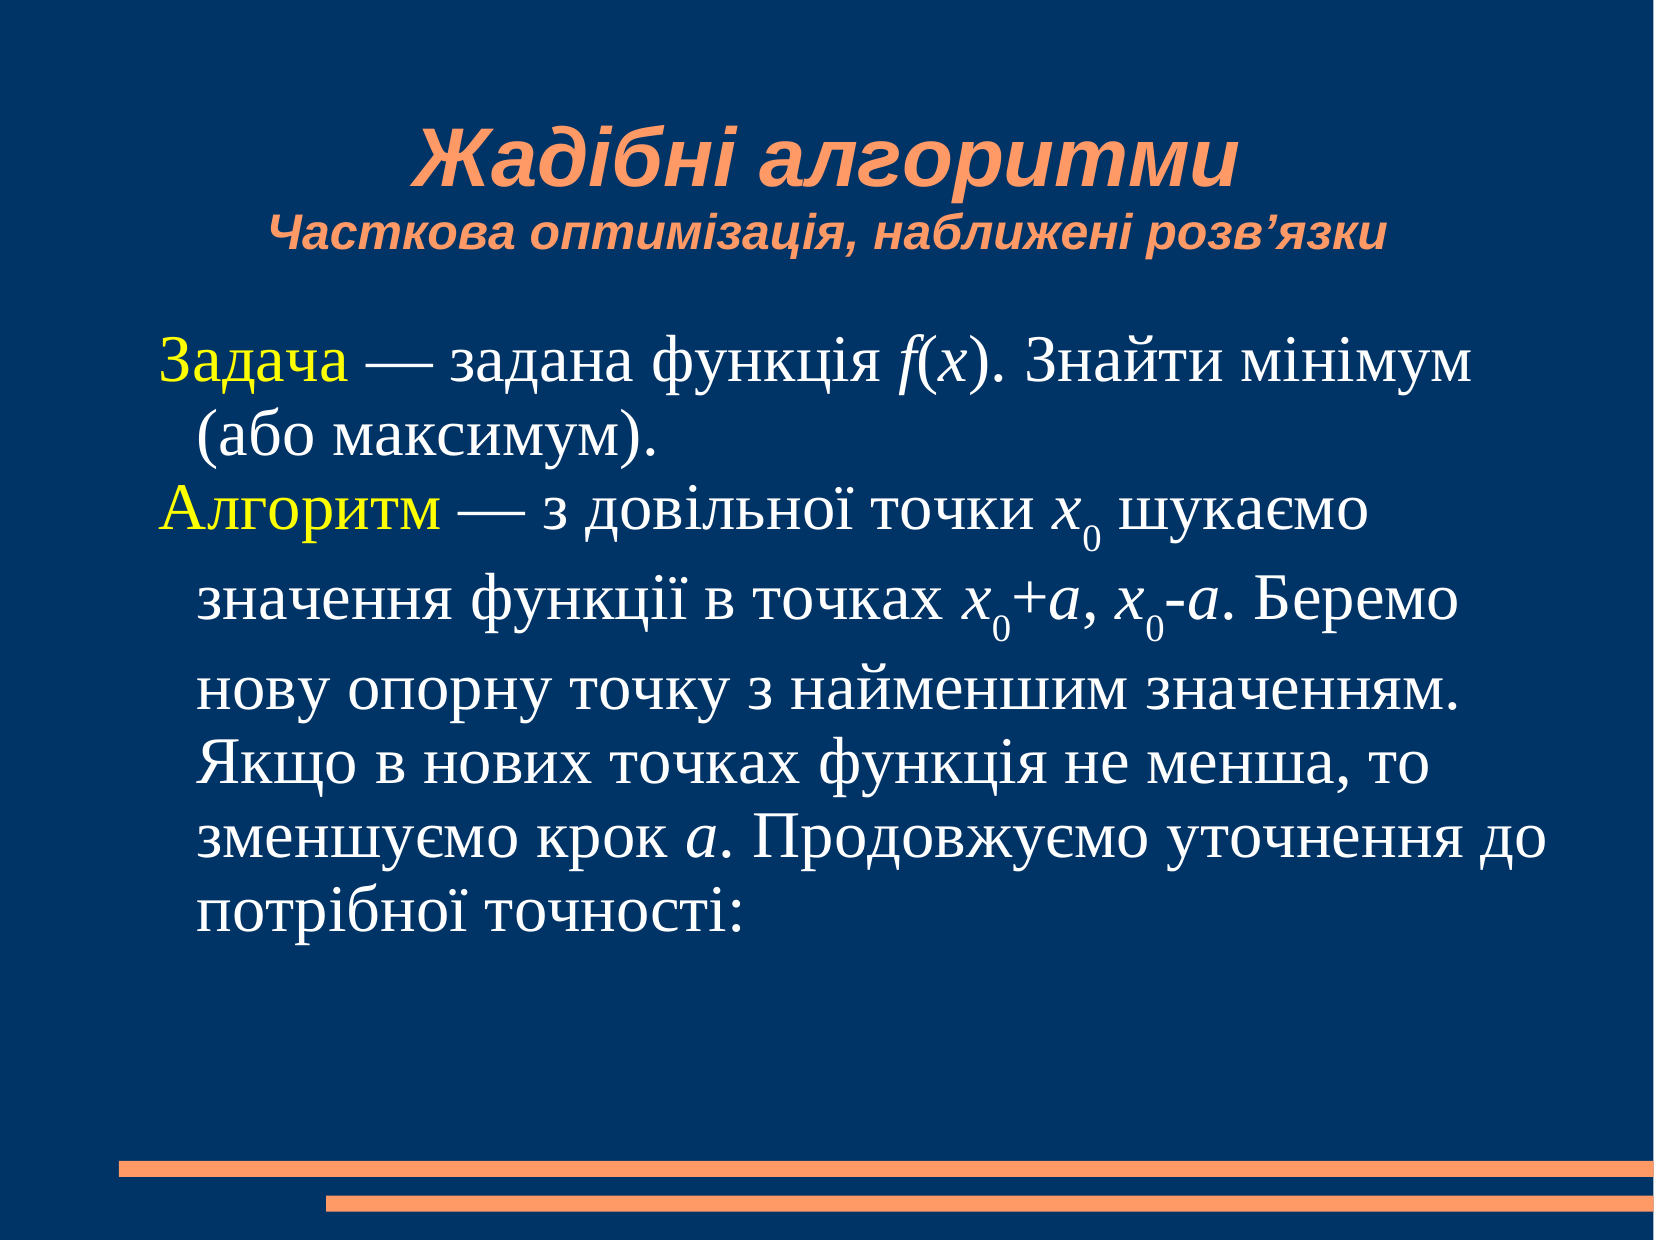

# Жадібні алгоритми Часткова оптимізація, наближені розв’язки
Задача — задана функція f(x). Знайти мінімум (або максимум).
Алгоритм — з довільної точки х0 шукаємо значення функції в точках х0+а, х0-а. Беремо нову опорну точку з найменшим значенням. Якщо в нових точках функція не менша, то зменшуємо крок а. Продовжуємо уточнення до потрібної точності: